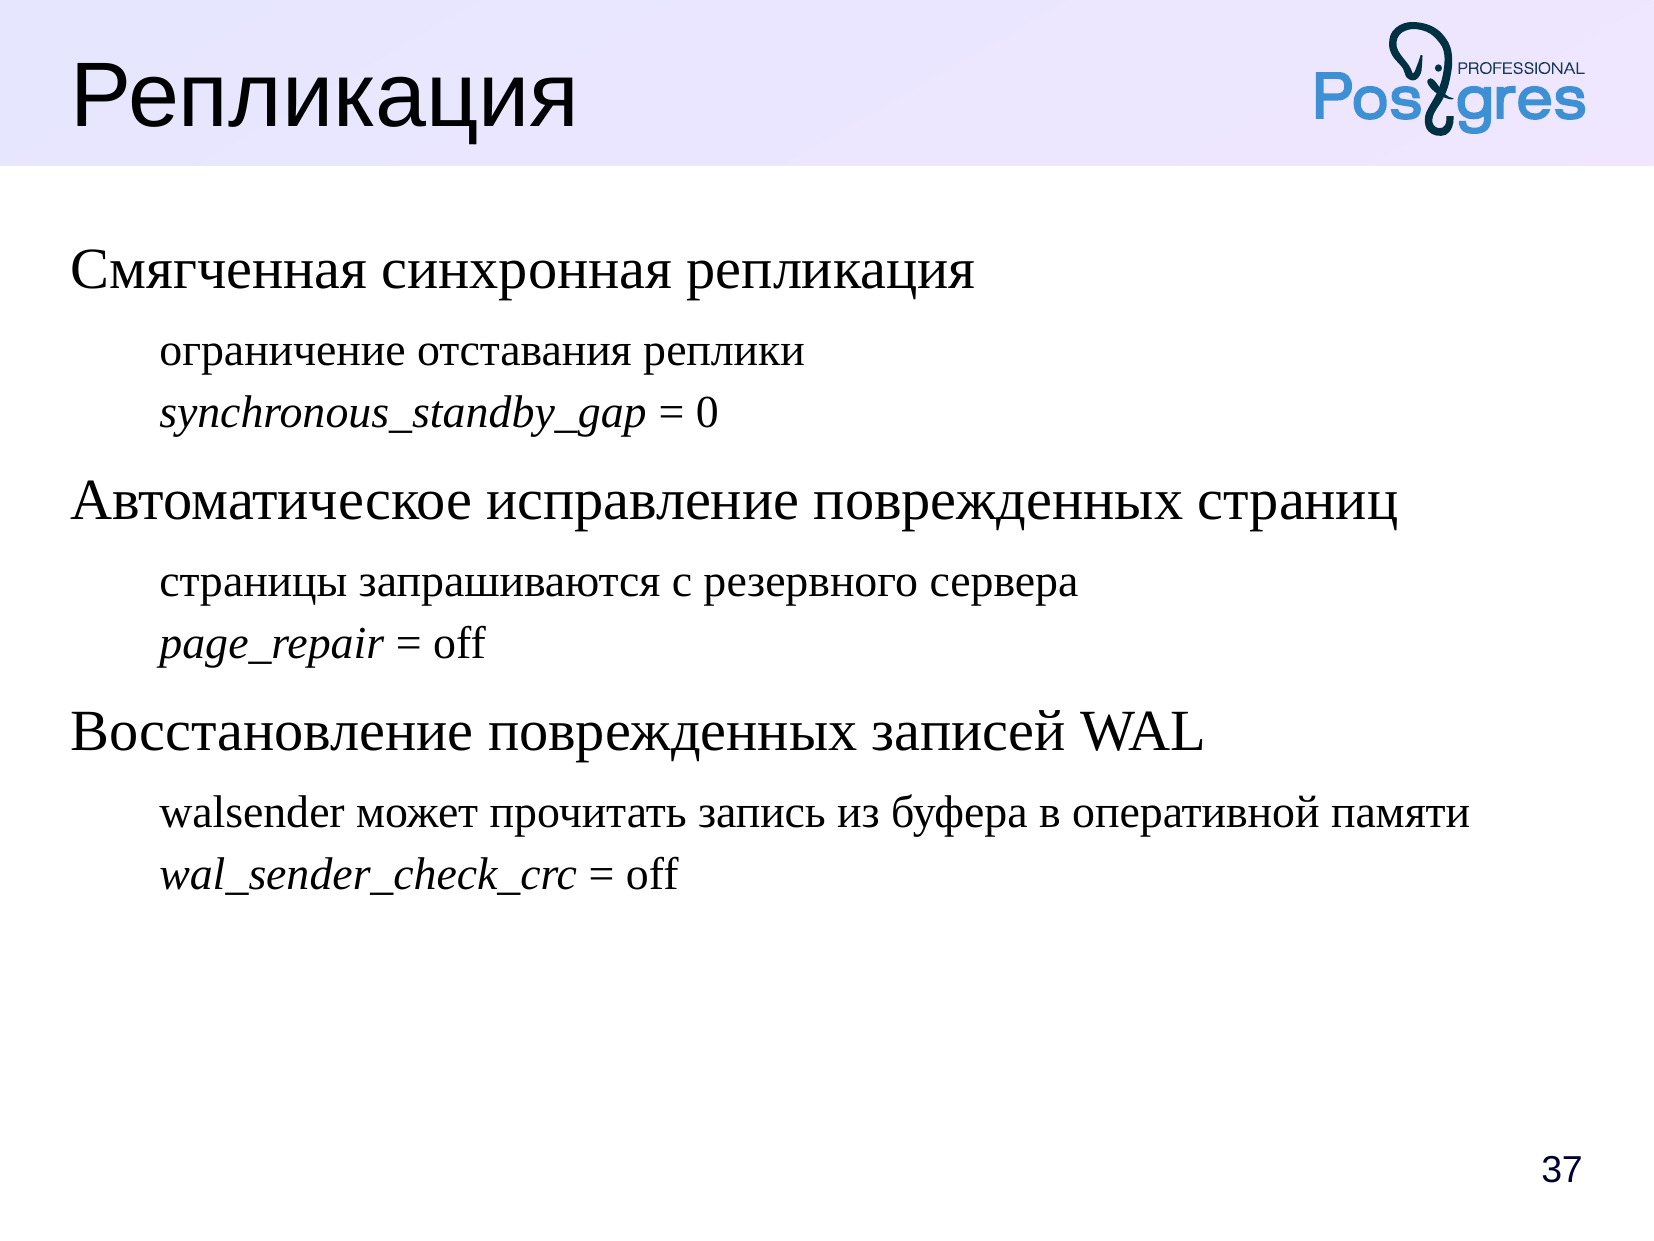

# Репликация
Смягченная синхронная репликация
ограничение отставания реплики
synchronous_standby_gap = 0
Автоматическое исправление поврежденных страниц
страницы запрашиваются с резервного сервера
page_repair = off
Восстановление поврежденных записей WAL
walsender может прочитать запись из буфера в оперативной памяти
wal_sender_check_crc = off